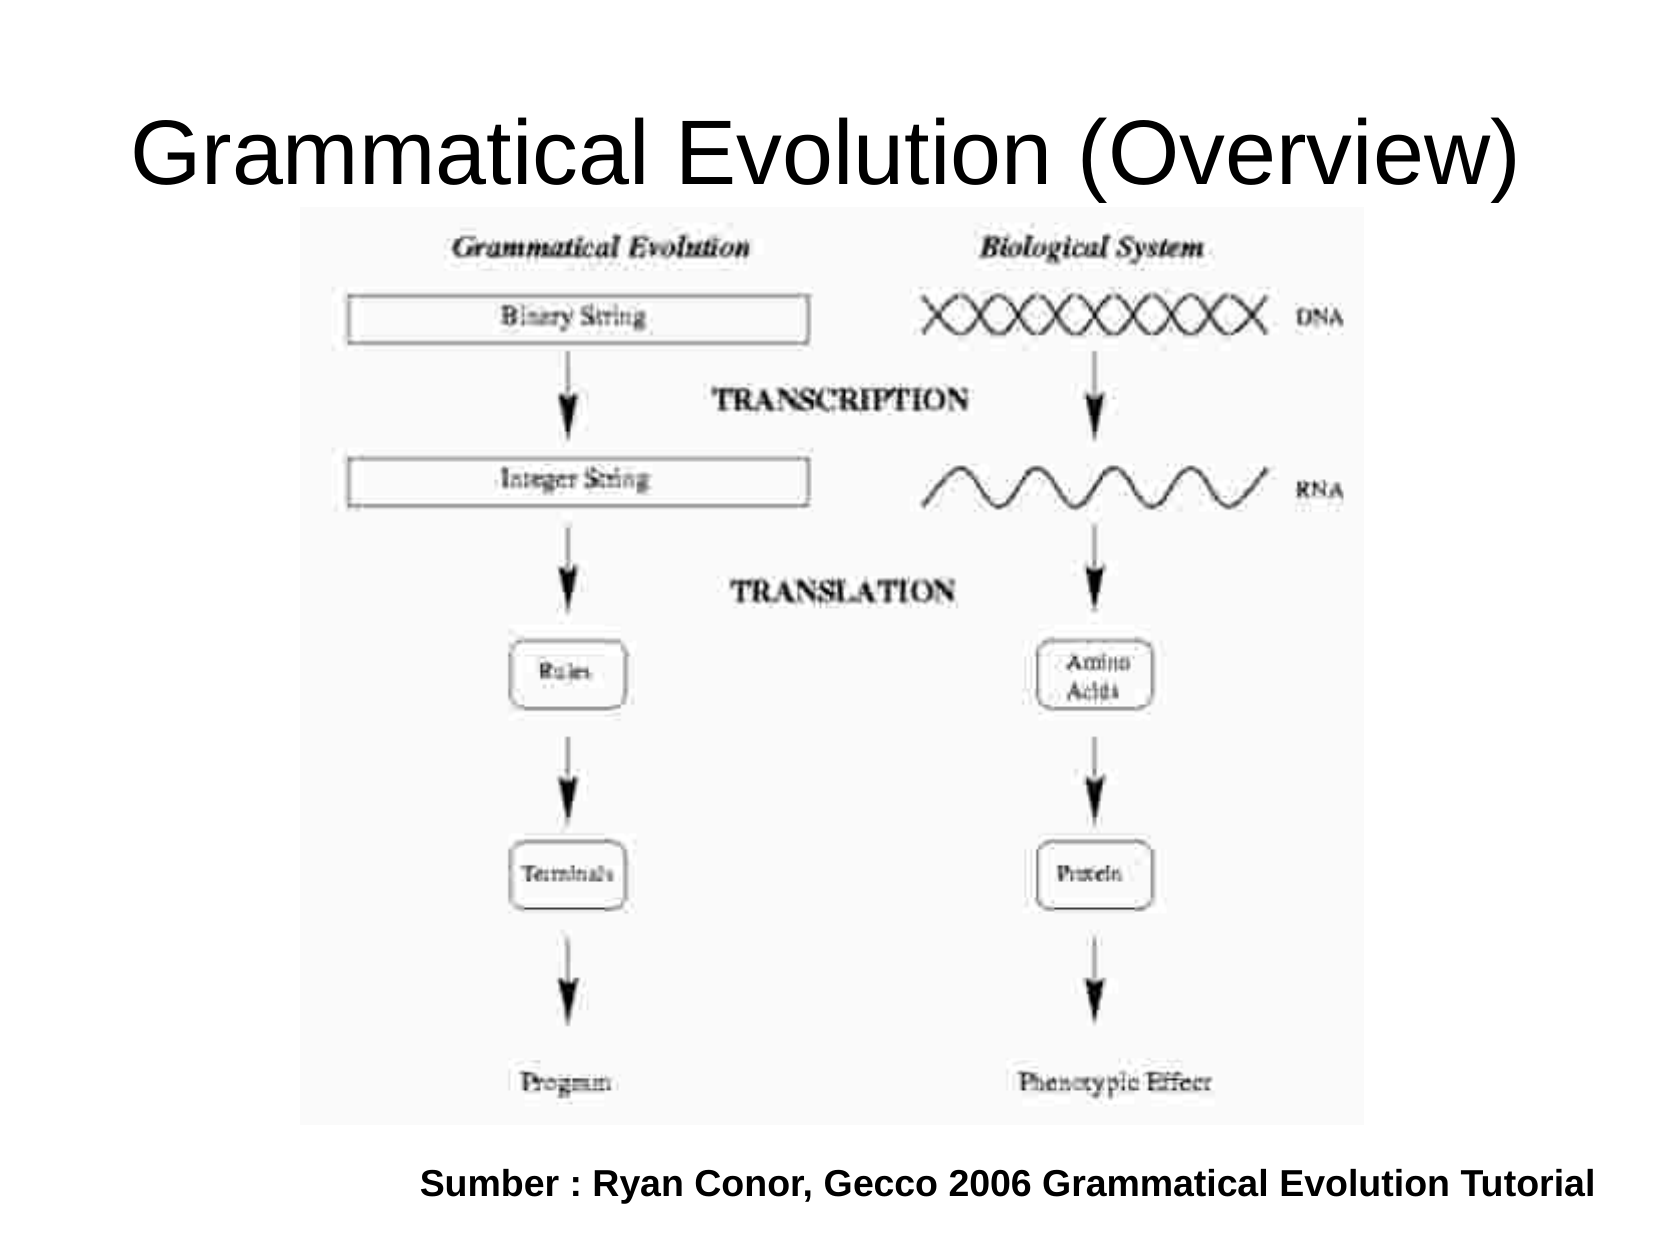

# Grammatical Evolution (Overview)
Sumber : Ryan Conor, Gecco 2006 Grammatical Evolution Tutorial